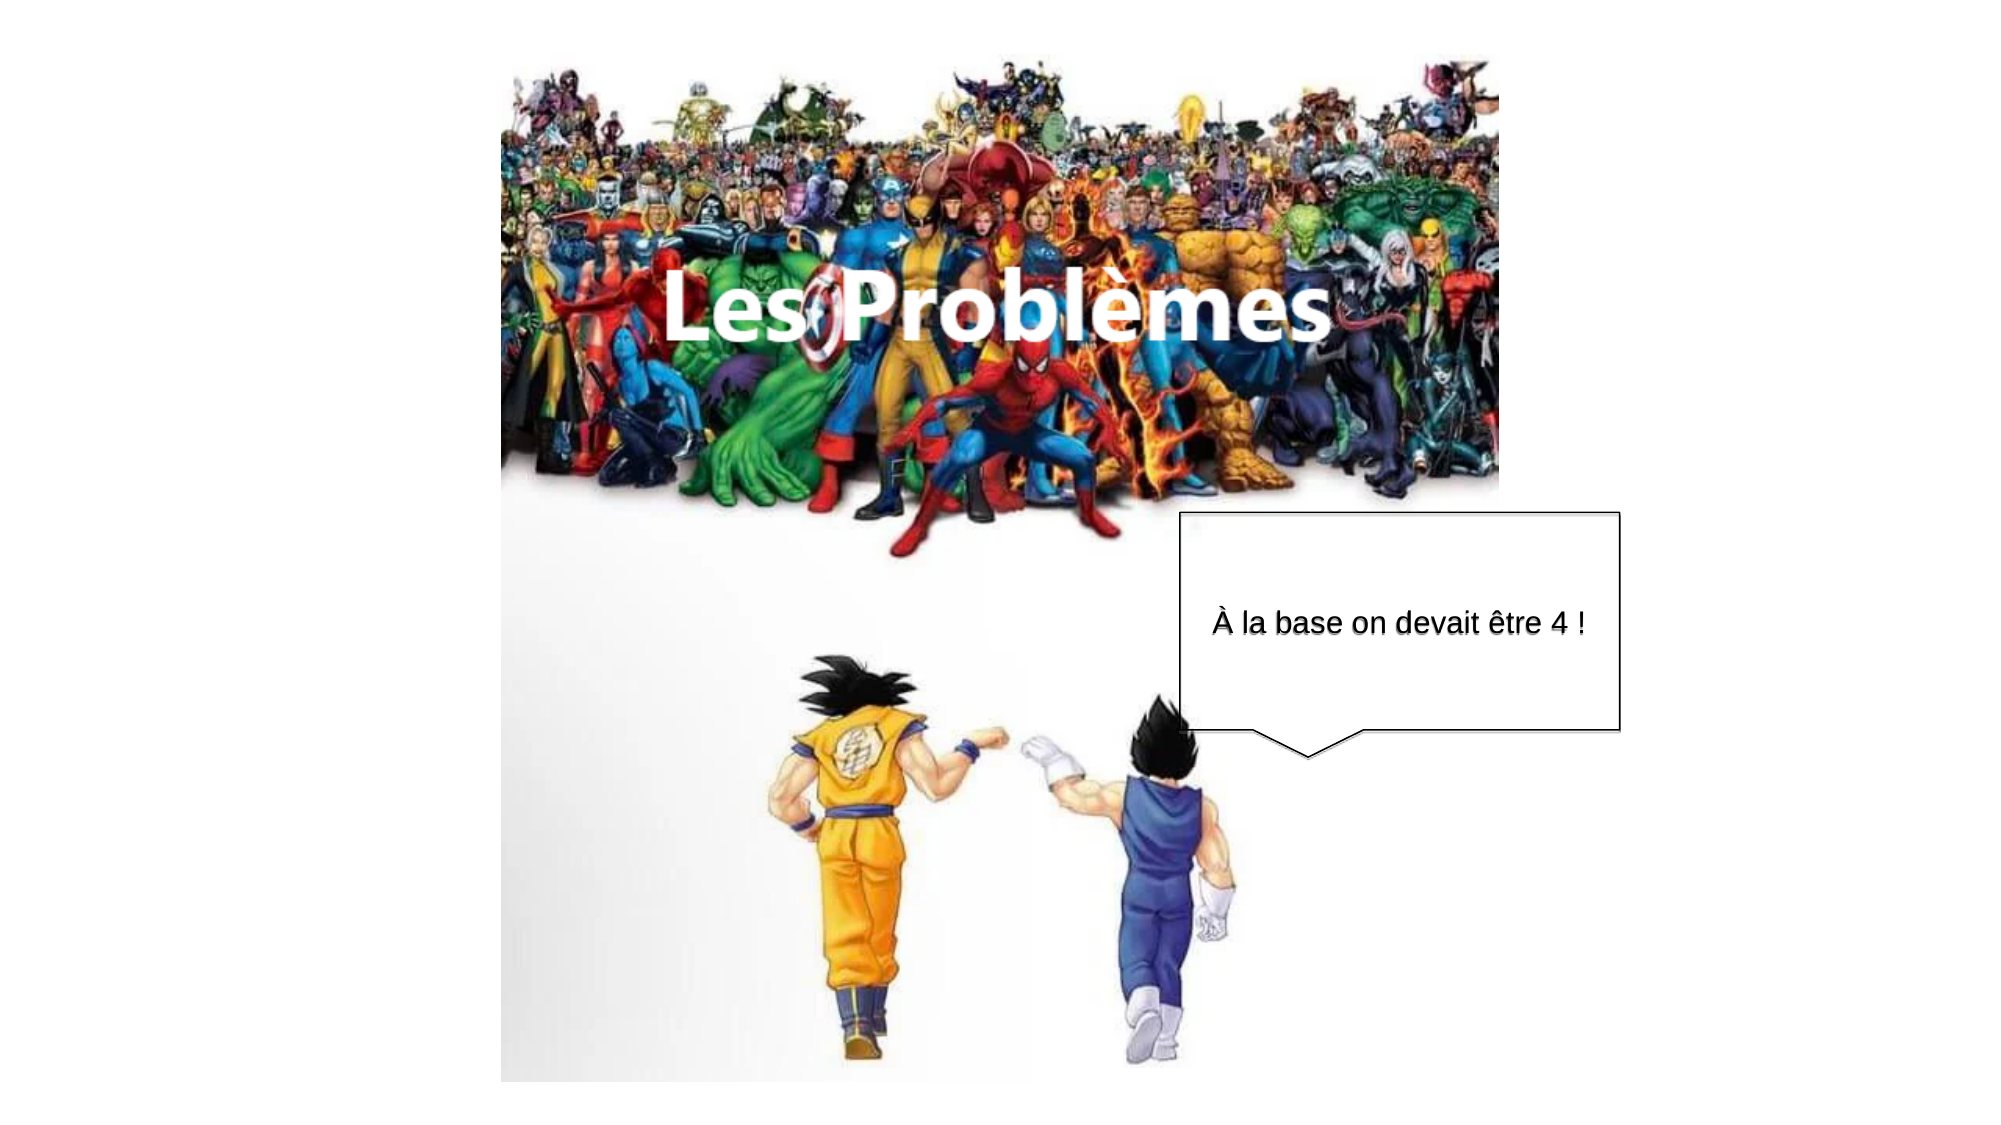

#
À la base on devait être 4 !